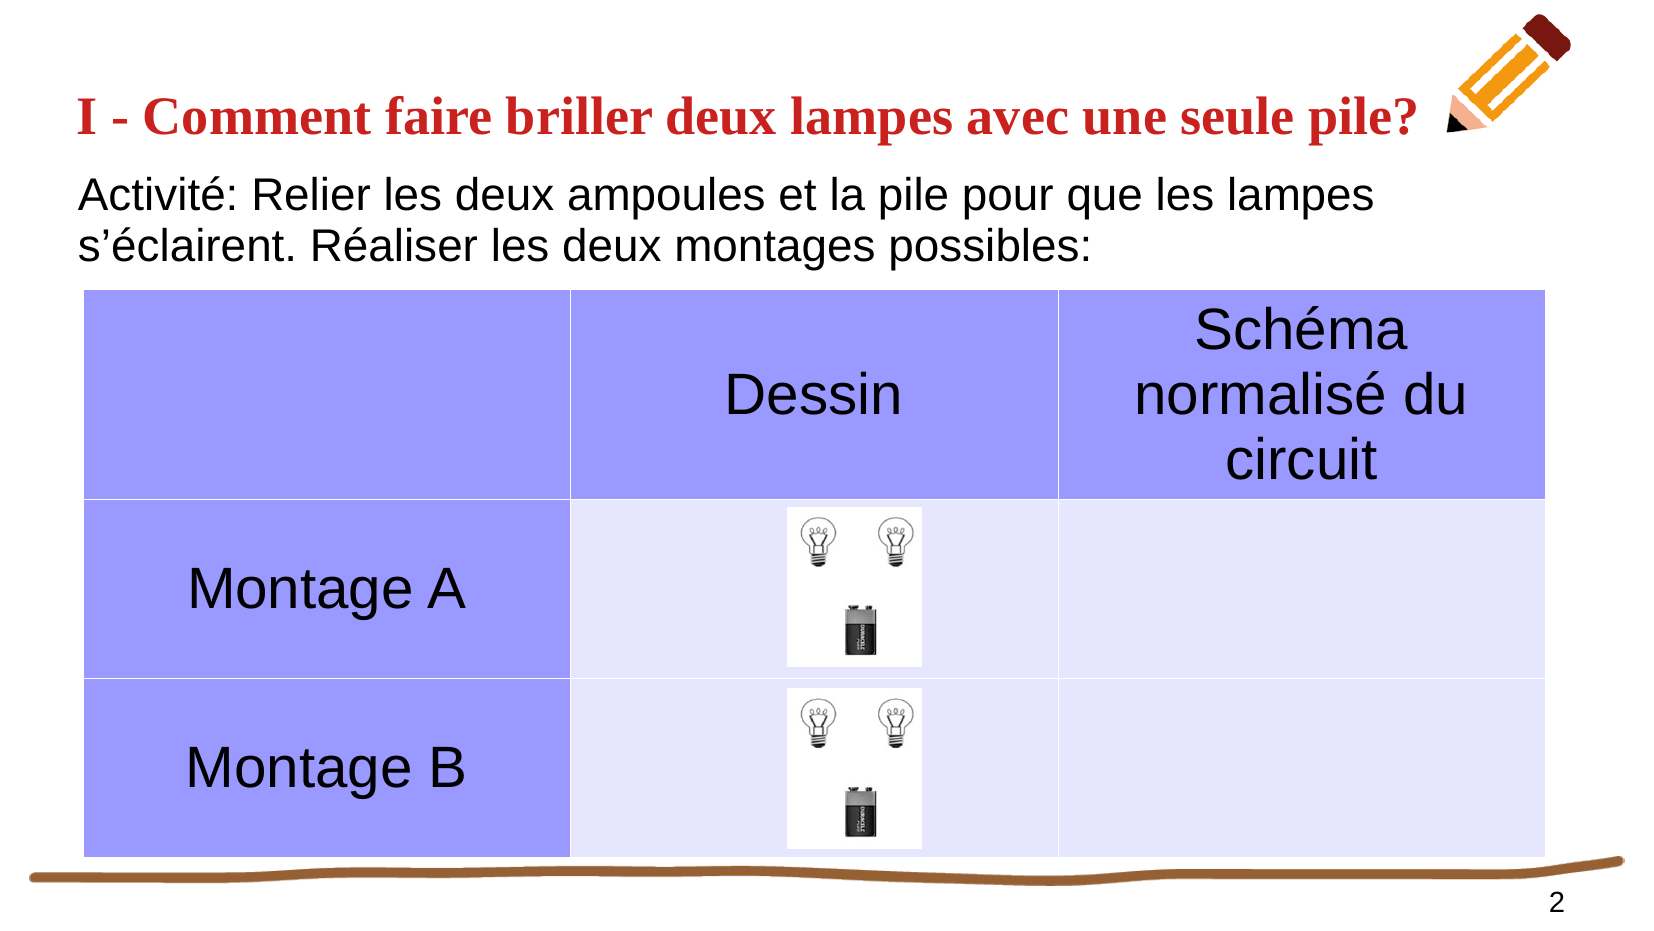

# I - Comment faire briller deux lampes avec une seule pile?
Activité: Relier les deux ampoules et la pile pour que les lampes s’éclairent. Réaliser les deux montages possibles:
| | Dessin | Schéma normalisé du circuit |
| --- | --- | --- |
| Montage A | | |
| Montage B | | |
2